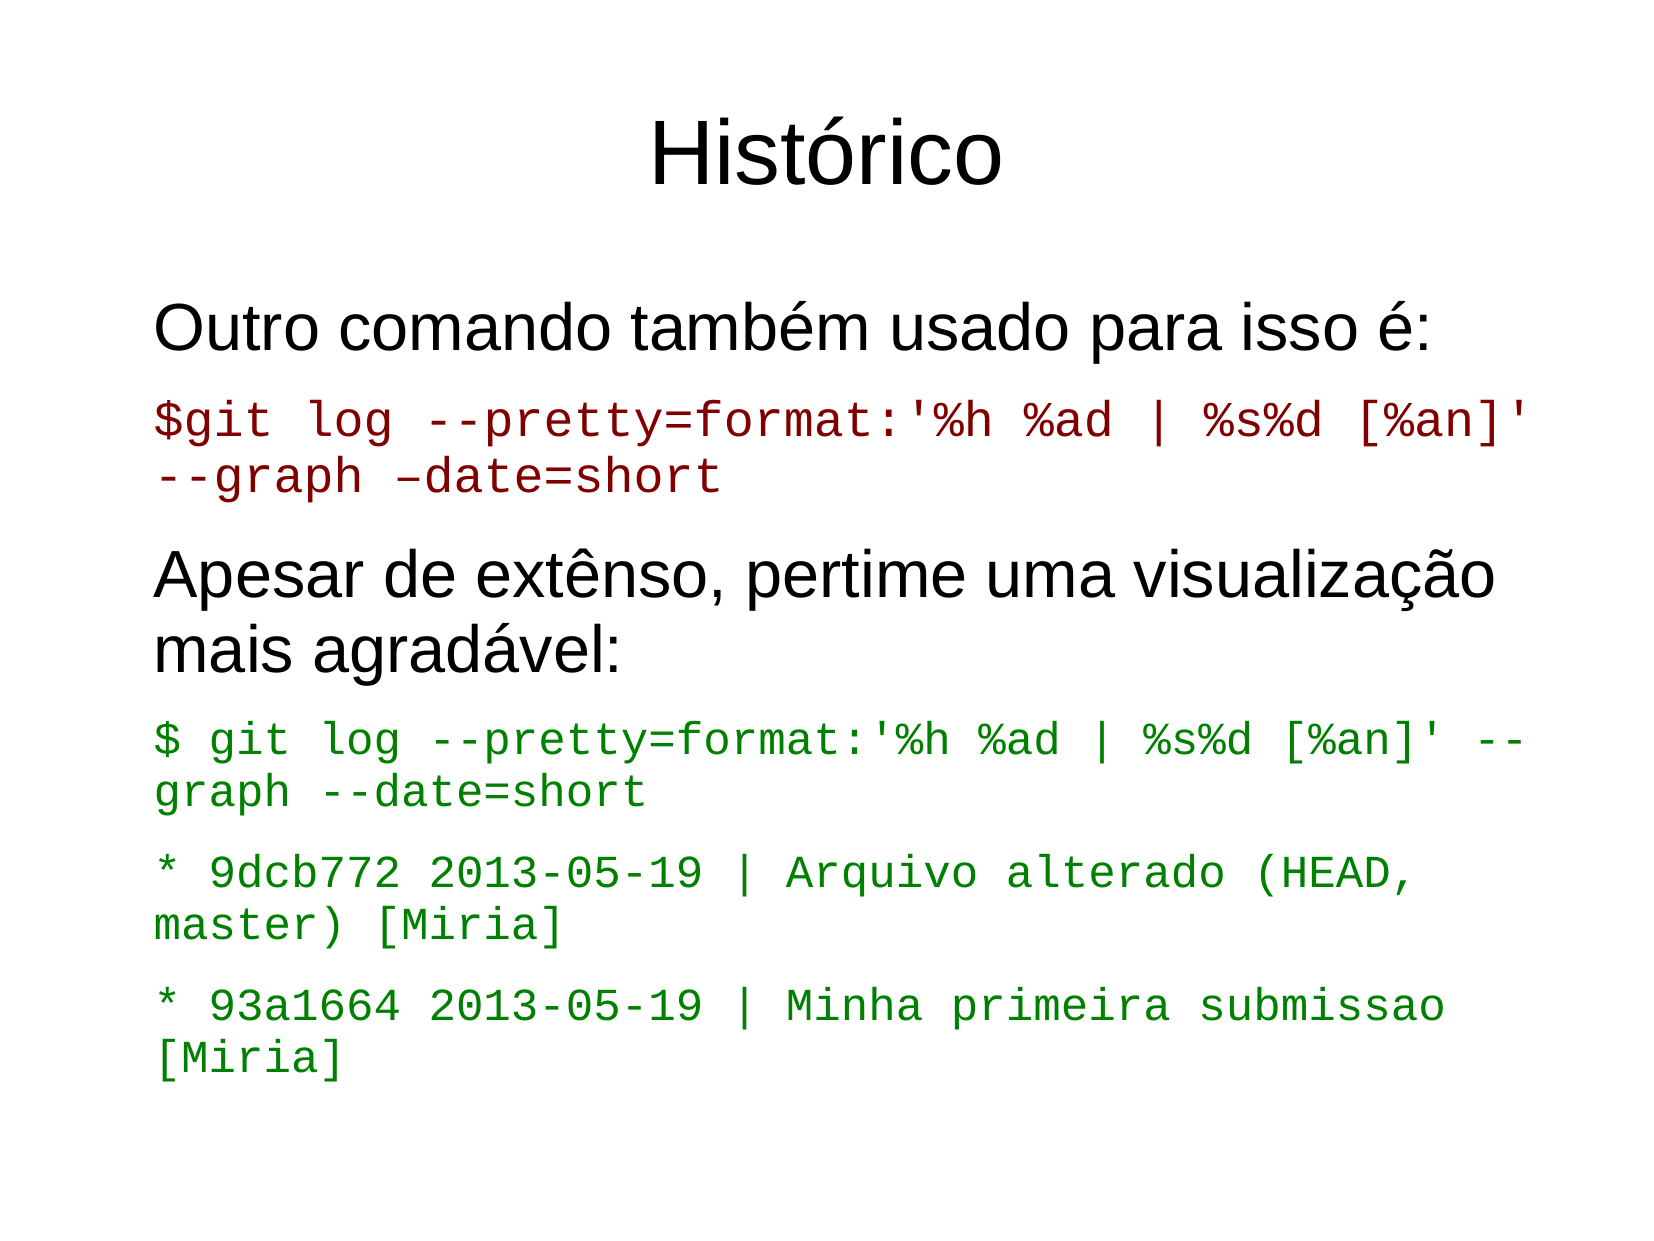

# Histórico
Outro comando também usado para isso é:
$git log --pretty=format:'%h %ad | %s%d [%an]' --graph –date=short
Apesar de extênso, pertime uma visualização mais agradável:
$ git log --pretty=format:'%h %ad | %s%d [%an]' --graph --date=short
* 9dcb772 2013-05-19 | Arquivo alterado (HEAD, master) [Miria]
* 93a1664 2013-05-19 | Minha primeira submissao [Miria]